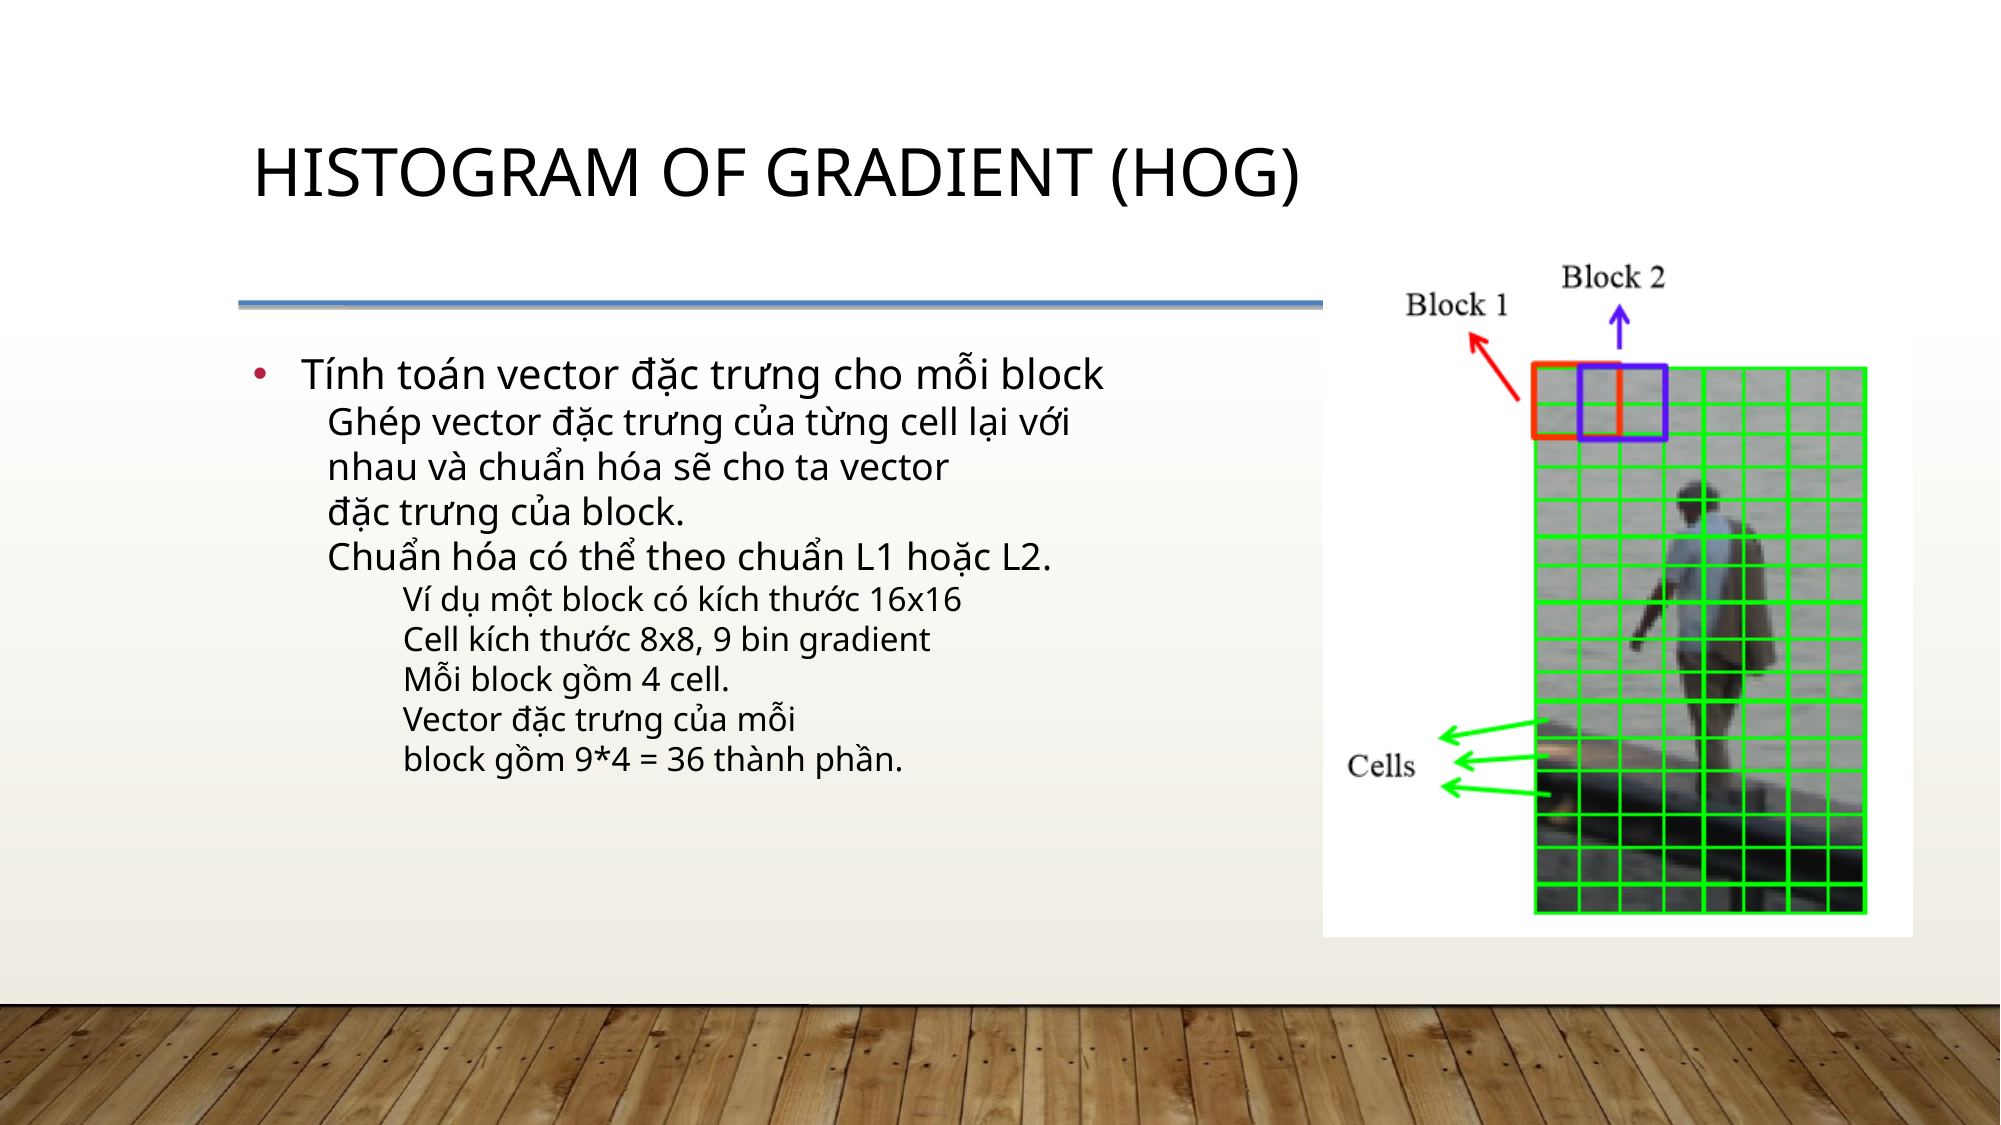

HISTOGRAM OF GRADIENT (HOG)
 Tính toán vector đặc trưng cho mỗi block
Ghép vector đặc trưng của từng cell lại với
nhau và chuẩn hóa sẽ cho ta vector
đặc trưng của block.
Chuẩn hóa có thể theo chuẩn L1 hoặc L2.
Ví dụ một block có kích thước 16x16
Cell kích thước 8x8, 9 bin gradient
Mỗi block gồm 4 cell.
Vector đặc trưng của mỗi
block gồm 9*4 = 36 thành phần.